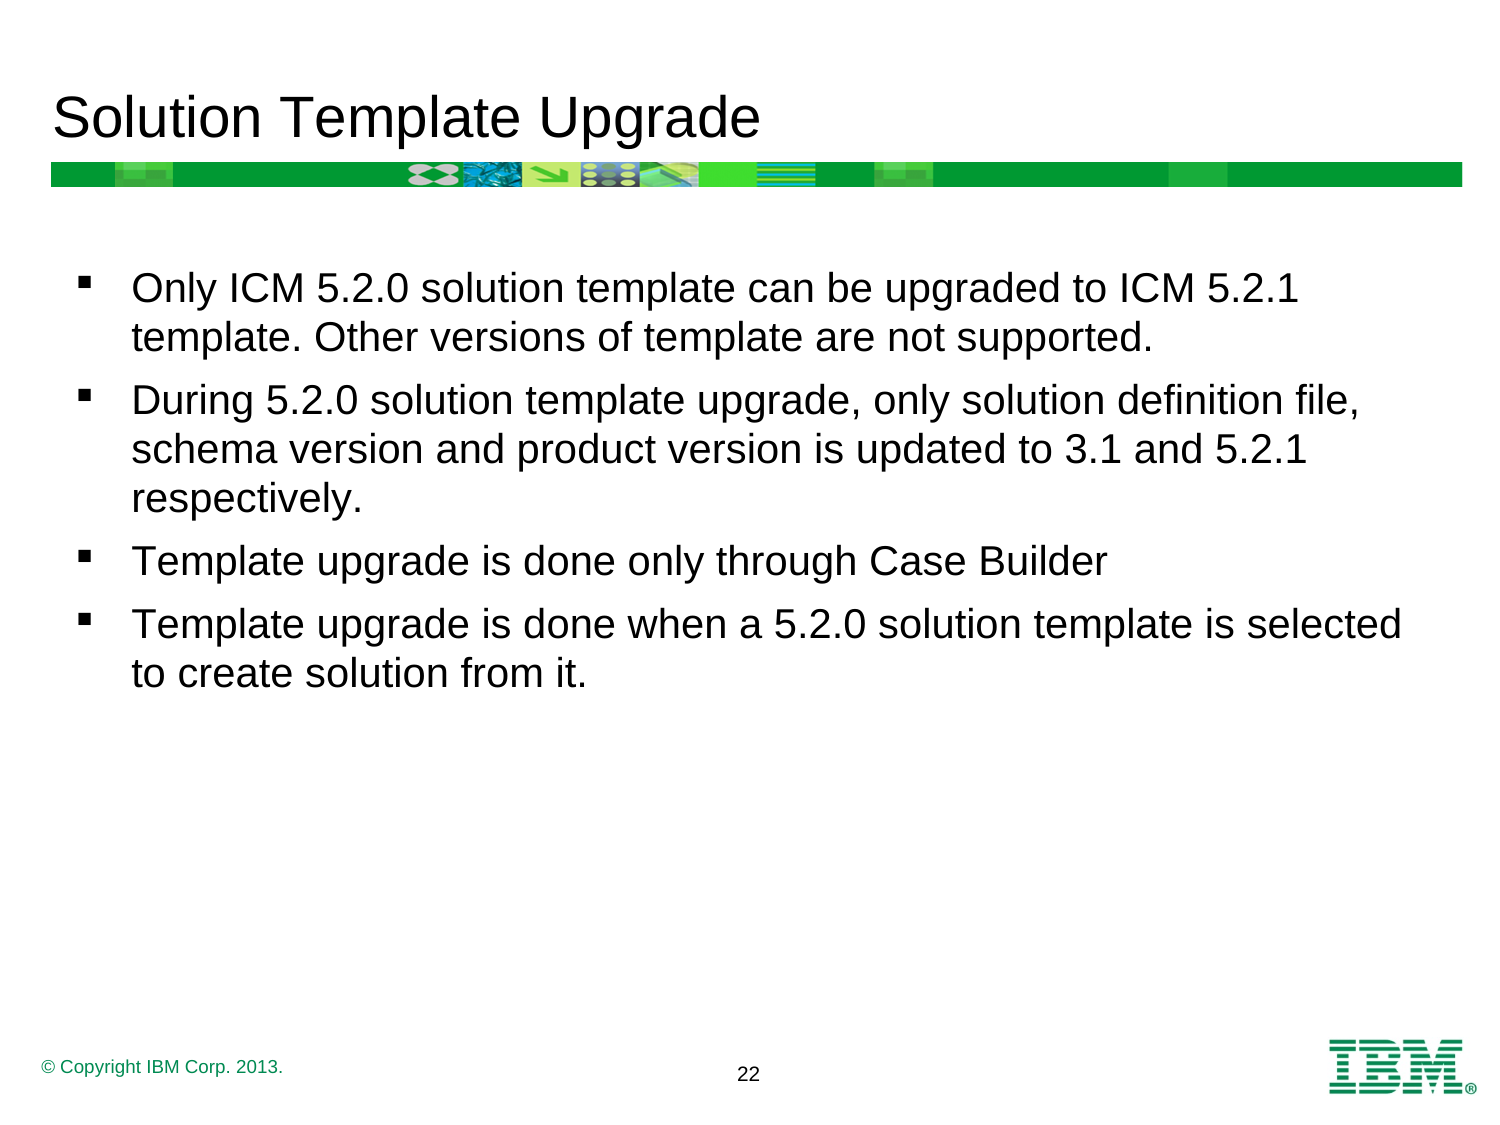

# Solution Template Upgrade
Only ICM 5.2.0 solution template can be upgraded to ICM 5.2.1 template. Other versions of template are not supported.
During 5.2.0 solution template upgrade, only solution definition file, schema version and product version is updated to 3.1 and 5.2.1 respectively.
Template upgrade is done only through Case Builder
Template upgrade is done when a 5.2.0 solution template is selected to create solution from it.
22